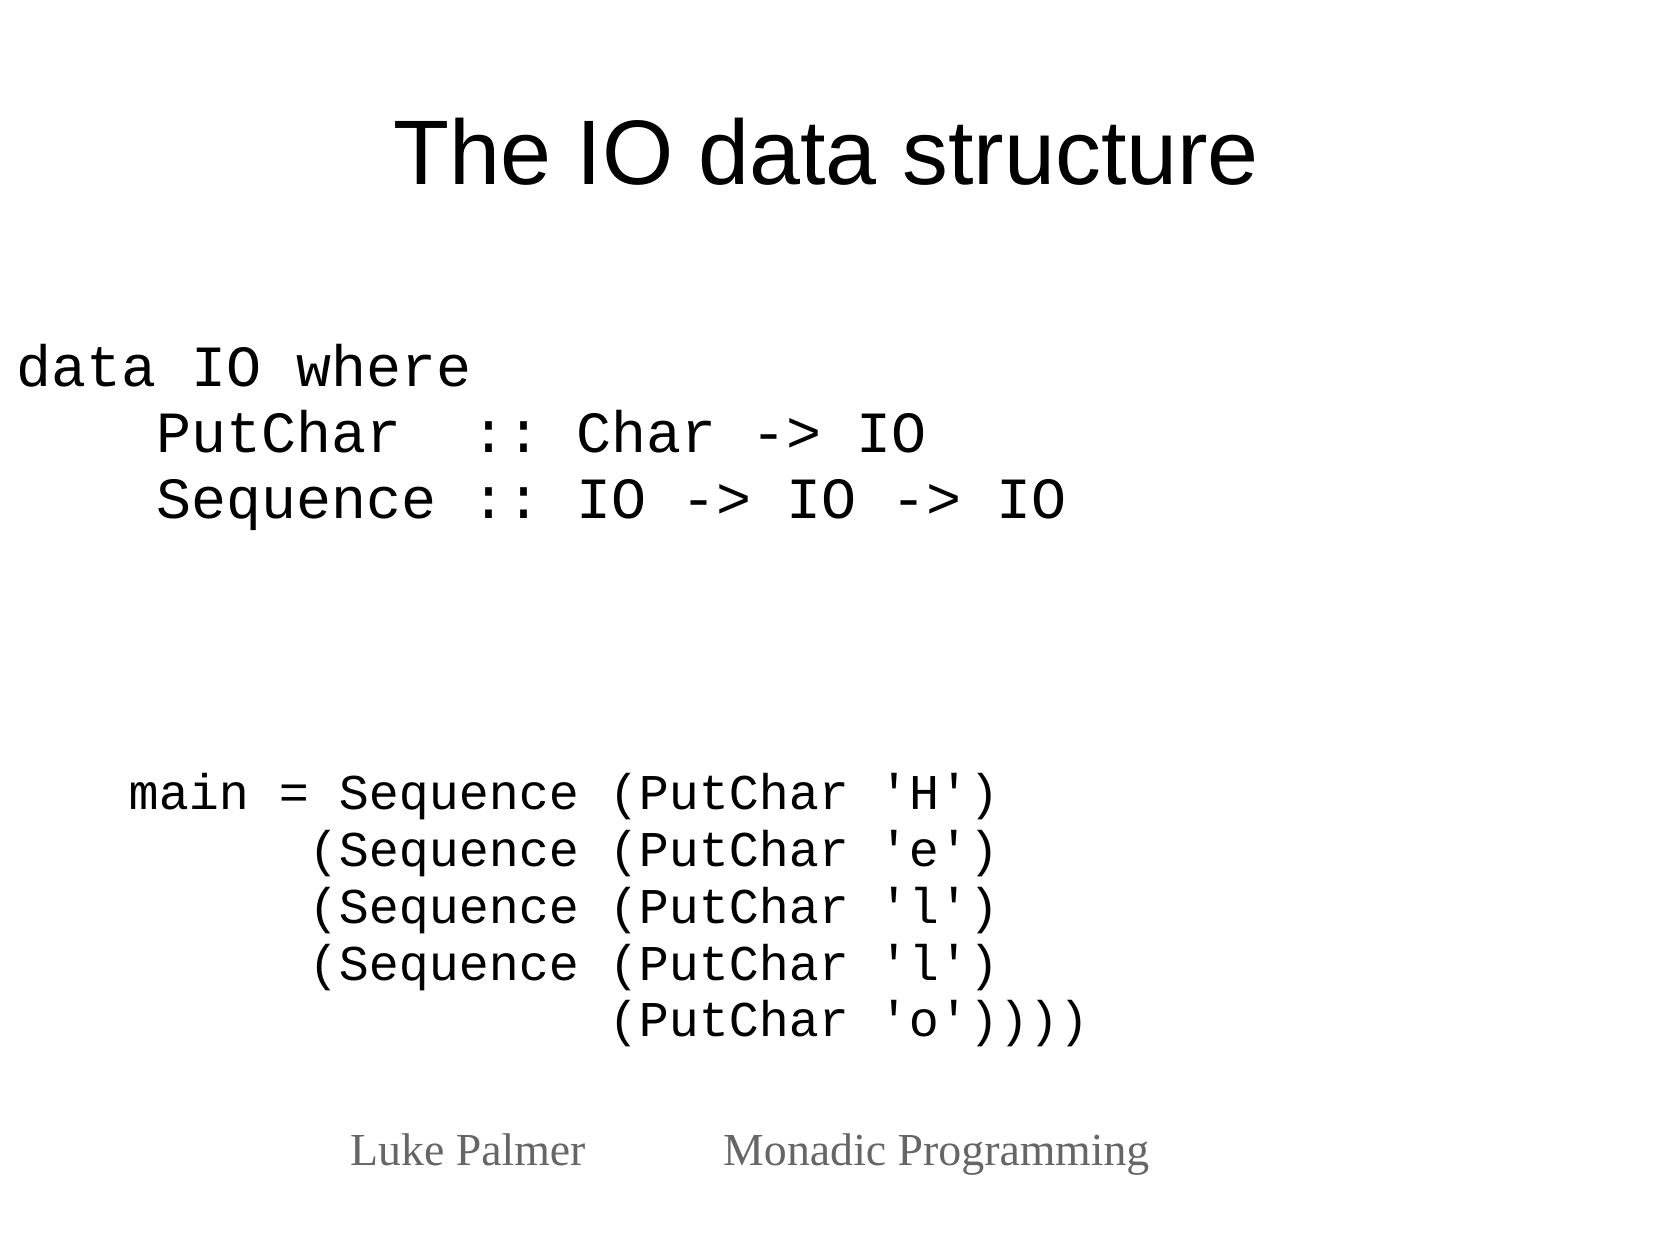

# The IO data structure
data IO where
 PutChar :: Char -> IO
 Sequence :: IO -> IO -> IO
main = Sequence (PutChar 'H')
 (Sequence (PutChar 'e')
 (Sequence (PutChar 'l')
 (Sequence (PutChar 'l')
 (PutChar 'o'))))